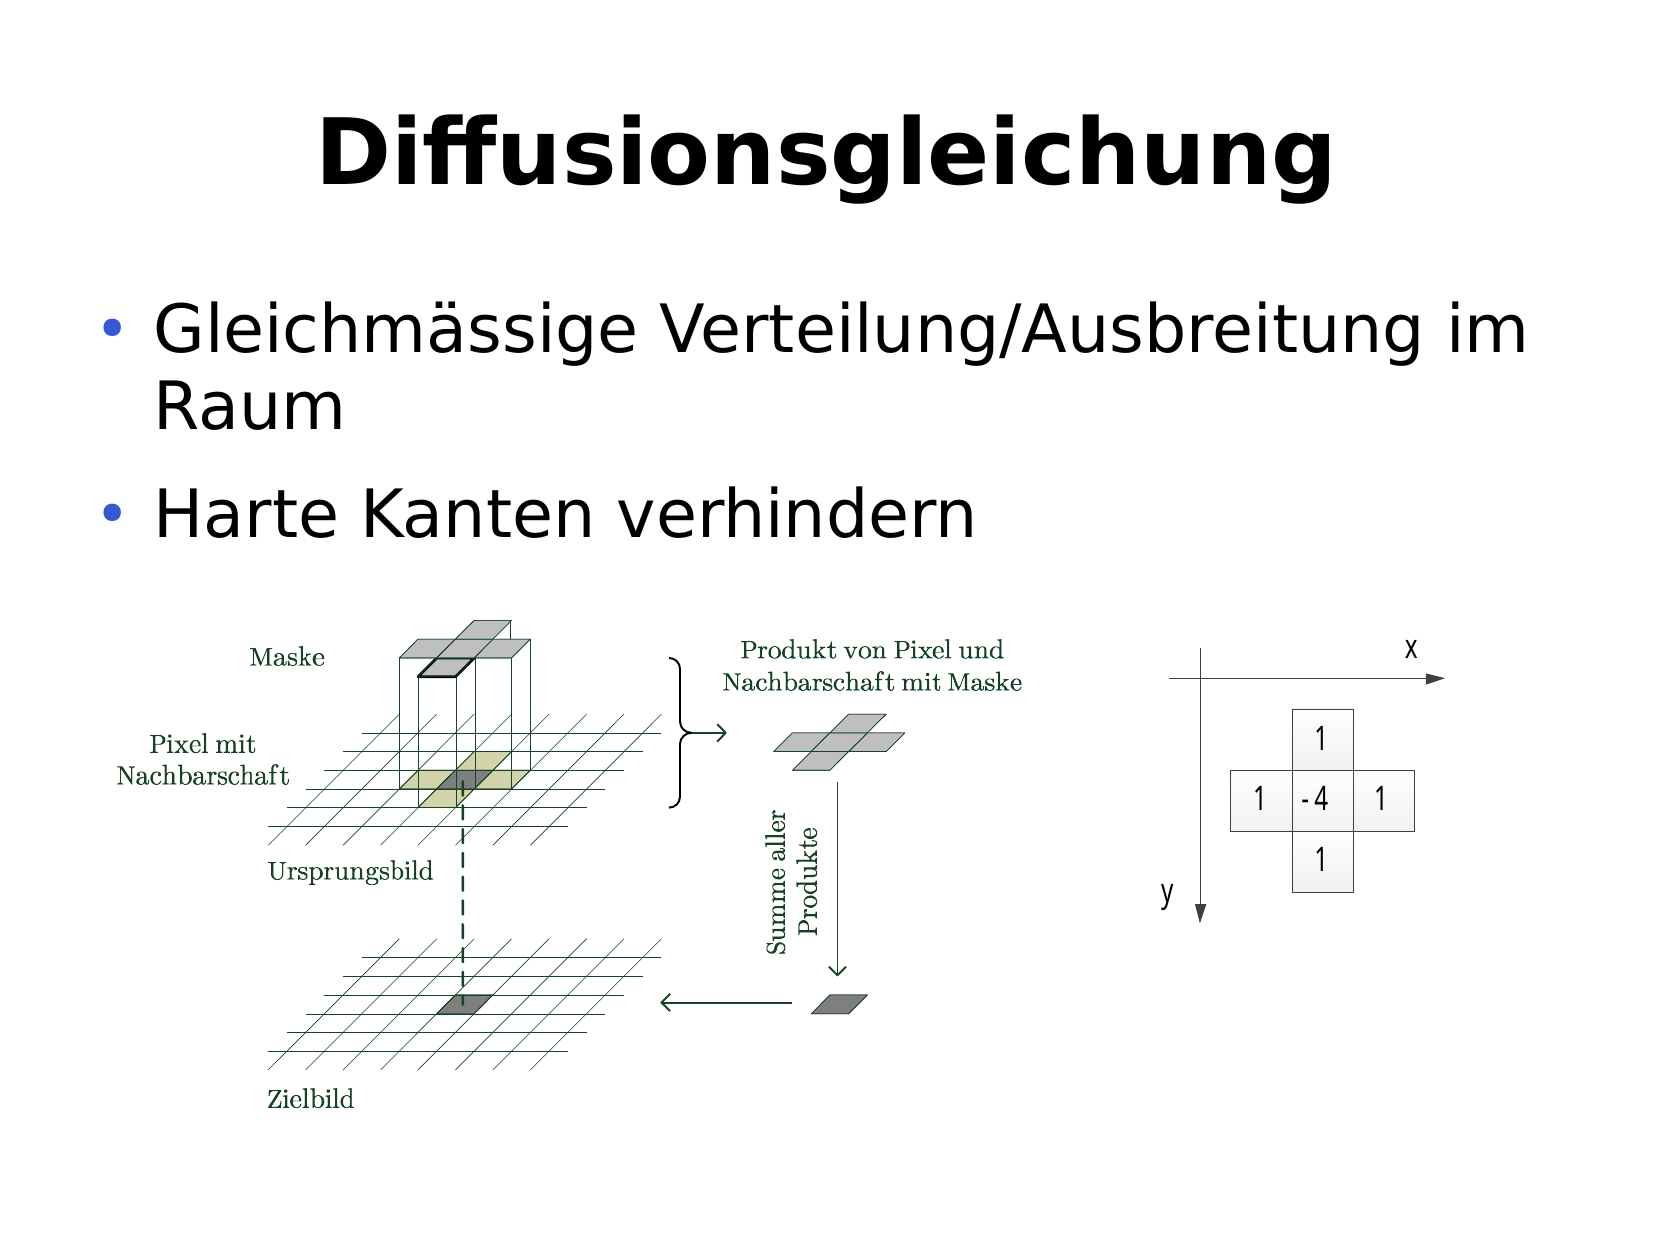

# Diffusionsgleichung
Gleichmässige Verteilung/Ausbreitung im Raum
Harte Kanten verhindern